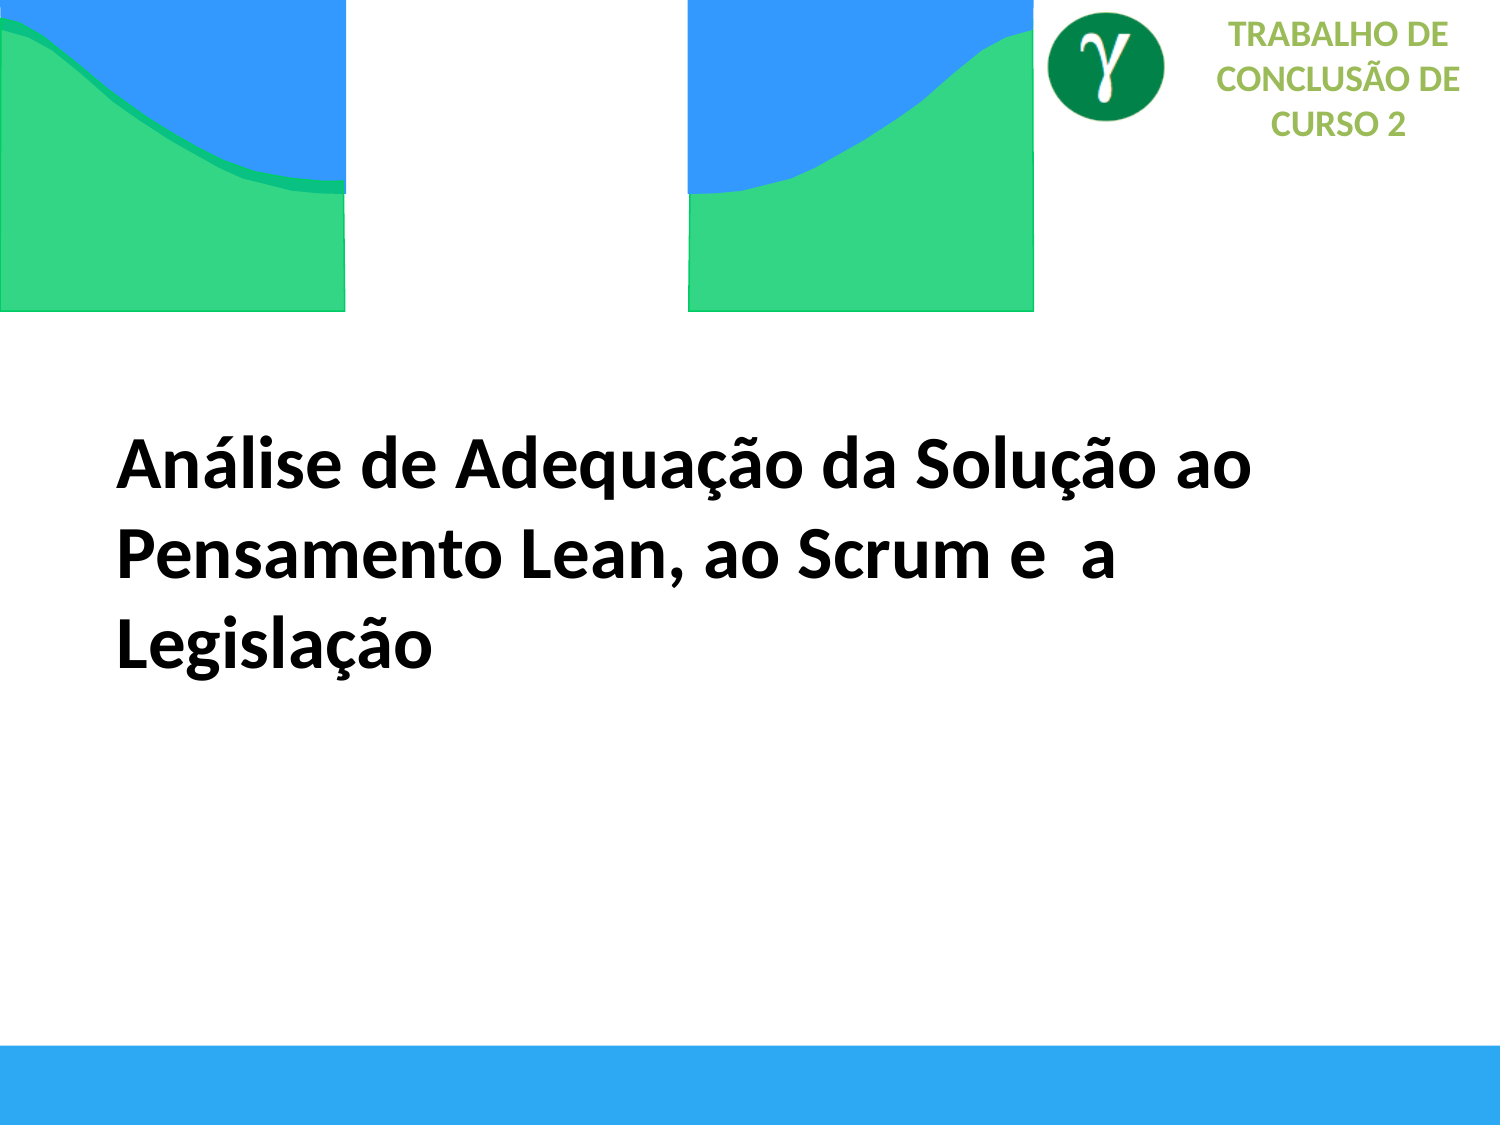

TRABALHO DE CONCLUSÃO DE CURSO 2
Análise de Adequação da Solução ao Pensamento Lean, ao Scrum e a Legislação